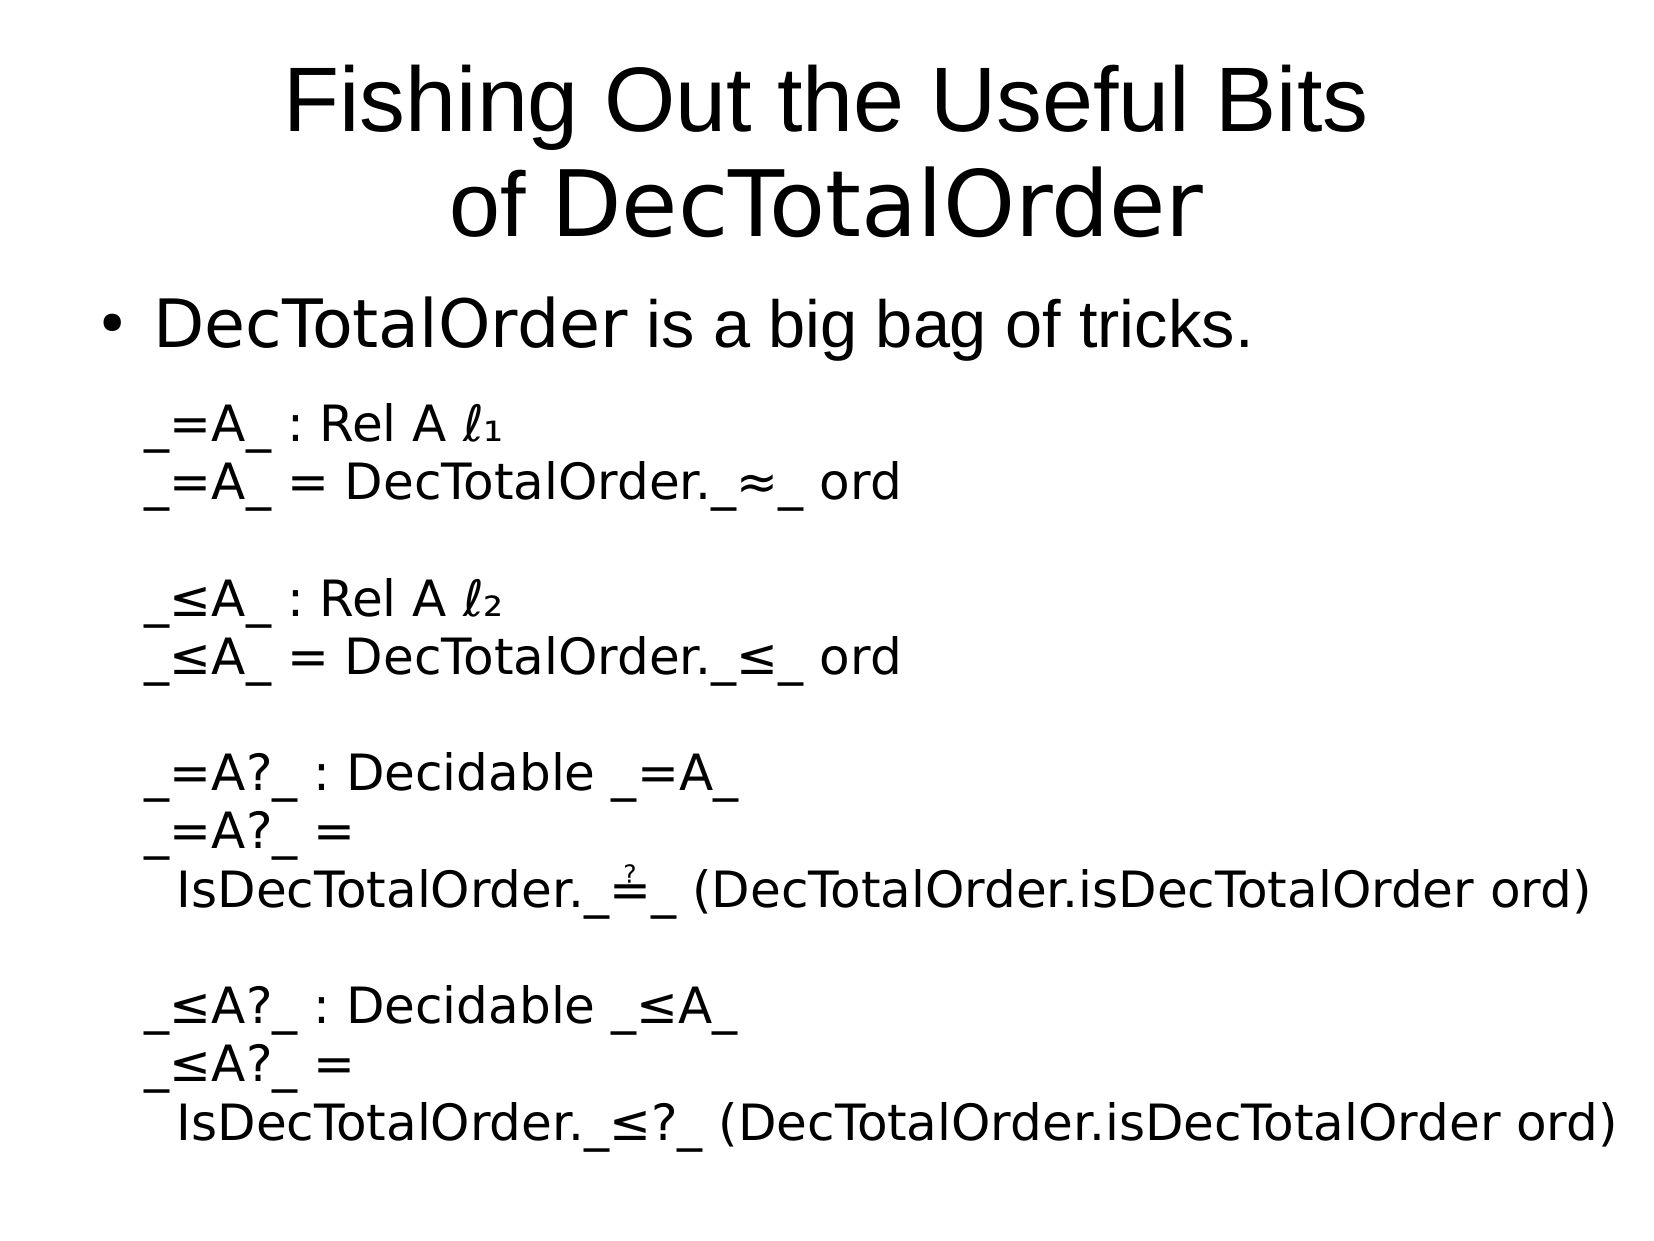

# Fishing Out the Useful Bits of DecTotalOrder
DecTotalOrder is a big bag of tricks.
_=A_ : Rel A ℓ₁
_=A_ = DecTotalOrder._≈_ ord
_≤A_ : Rel A ℓ₂
_≤A_ = DecTotalOrder._≤_ ord
_=A?_ : Decidable _=A_
_=A?_ =
 IsDecTotalOrder._≟_ (DecTotalOrder.isDecTotalOrder ord)
_≤A?_ : Decidable _≤A_
_≤A?_ =
 IsDecTotalOrder._≤?_ (DecTotalOrder.isDecTotalOrder ord)